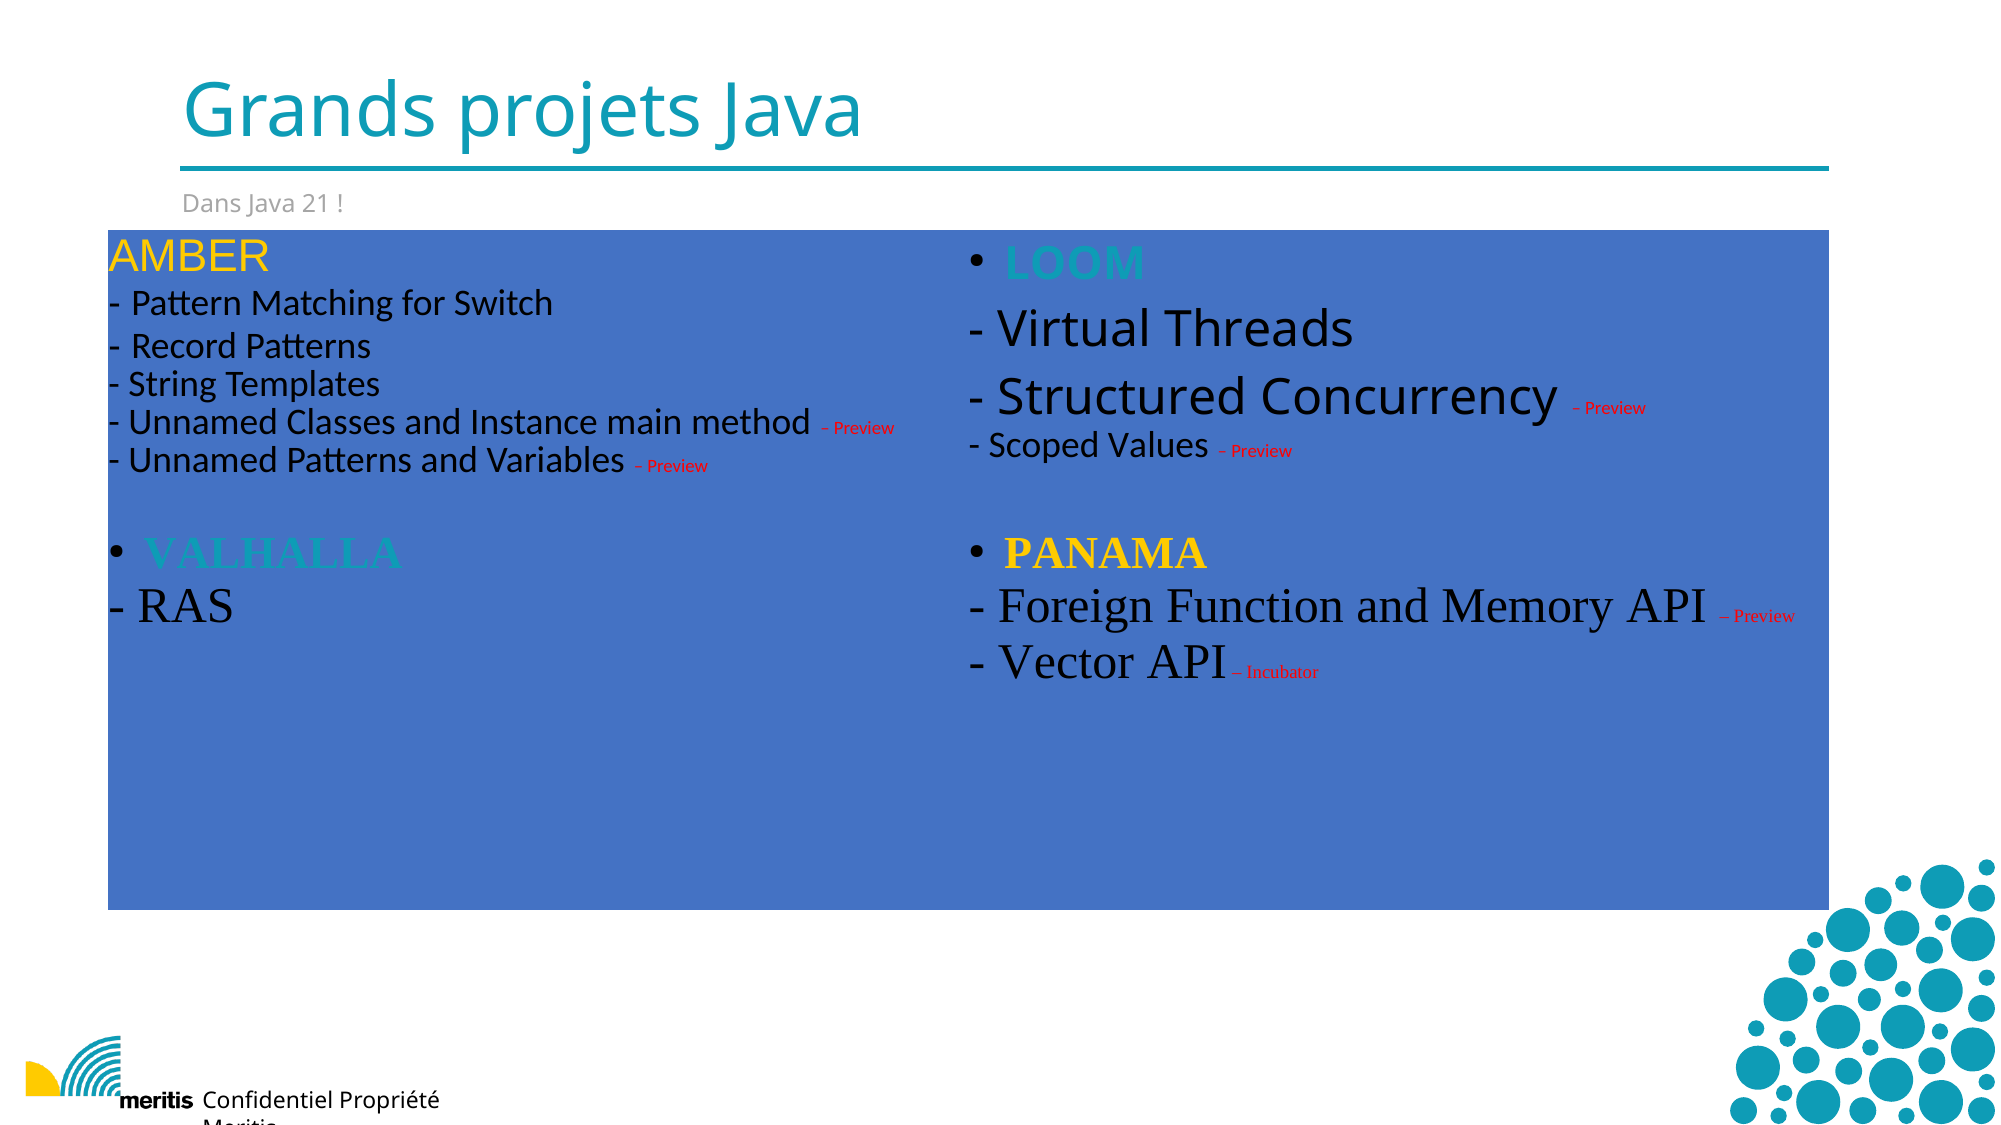

# Grands projets Java
Dans Java 21 !
| AMBER - Pattern Matching for Switch - Record Patterns - String Templates - Unnamed Classes and Instance main method – Preview - Unnamed Patterns and Variables – Preview | LOOM - Virtual Threads - Structured Concurrency – Preview - Scoped Values – Preview |
| --- | --- |
| VALHALLA - RAS | PANAMA - Foreign Function and Memory API – Preview - Vector API – Incubator |
Grands projets Java